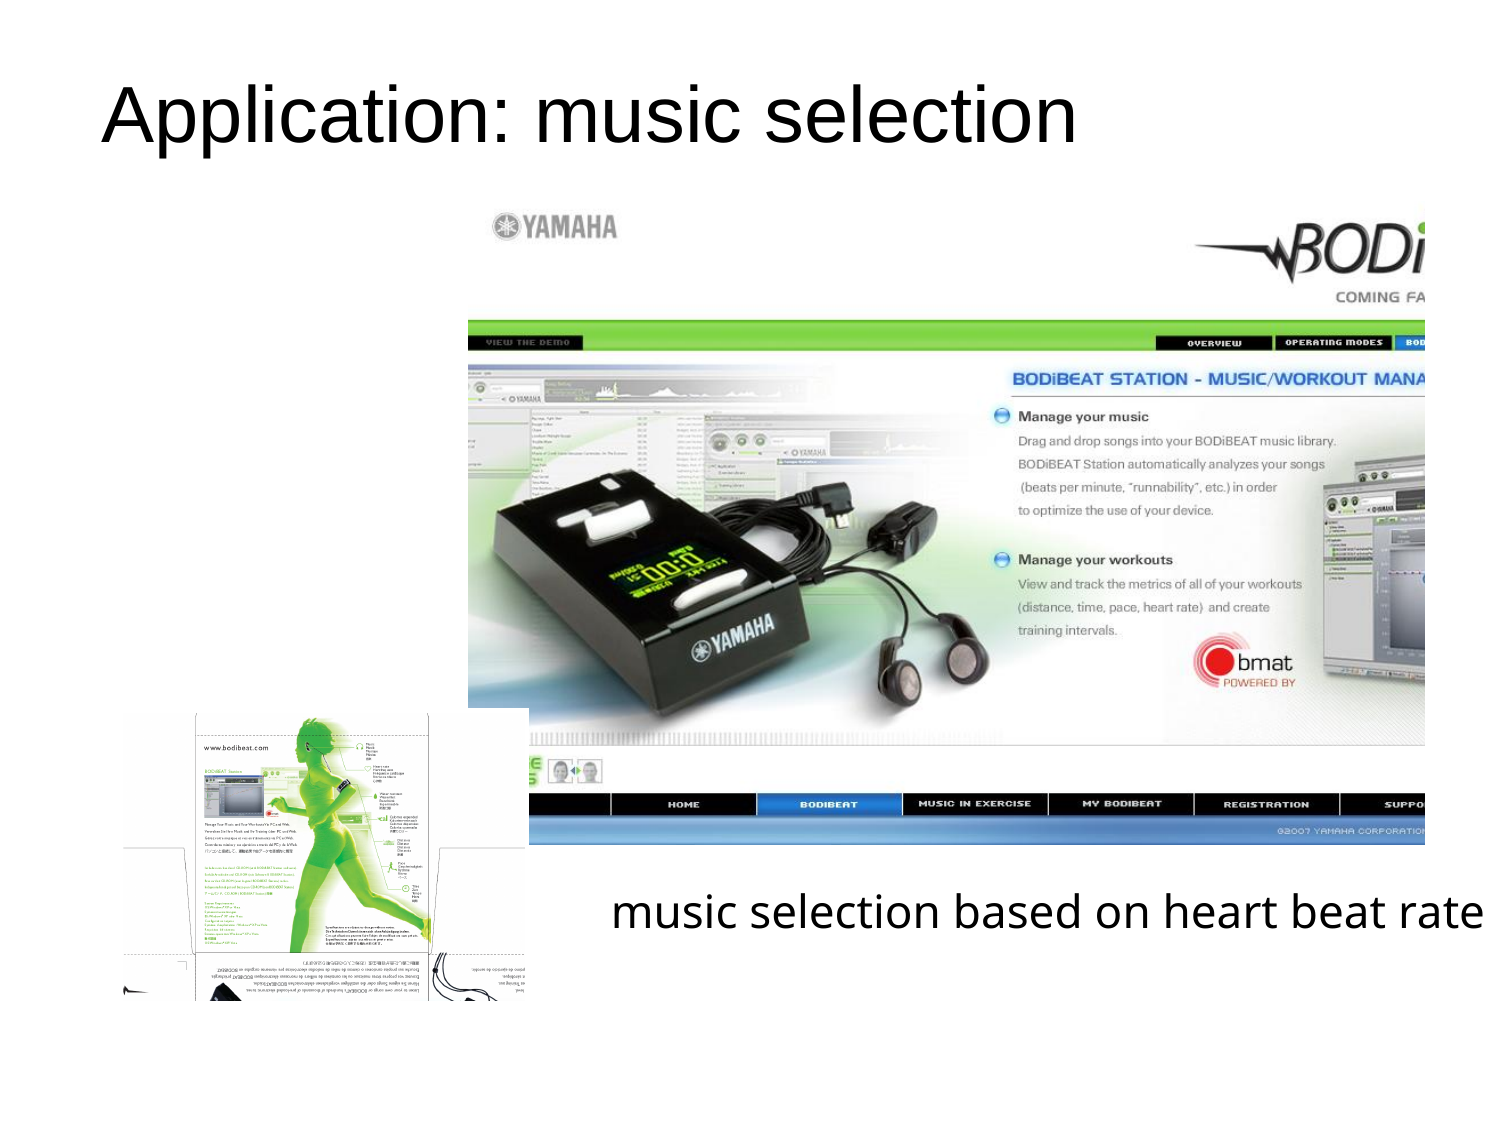

# Application: music selection
music selection based on heart beat rate